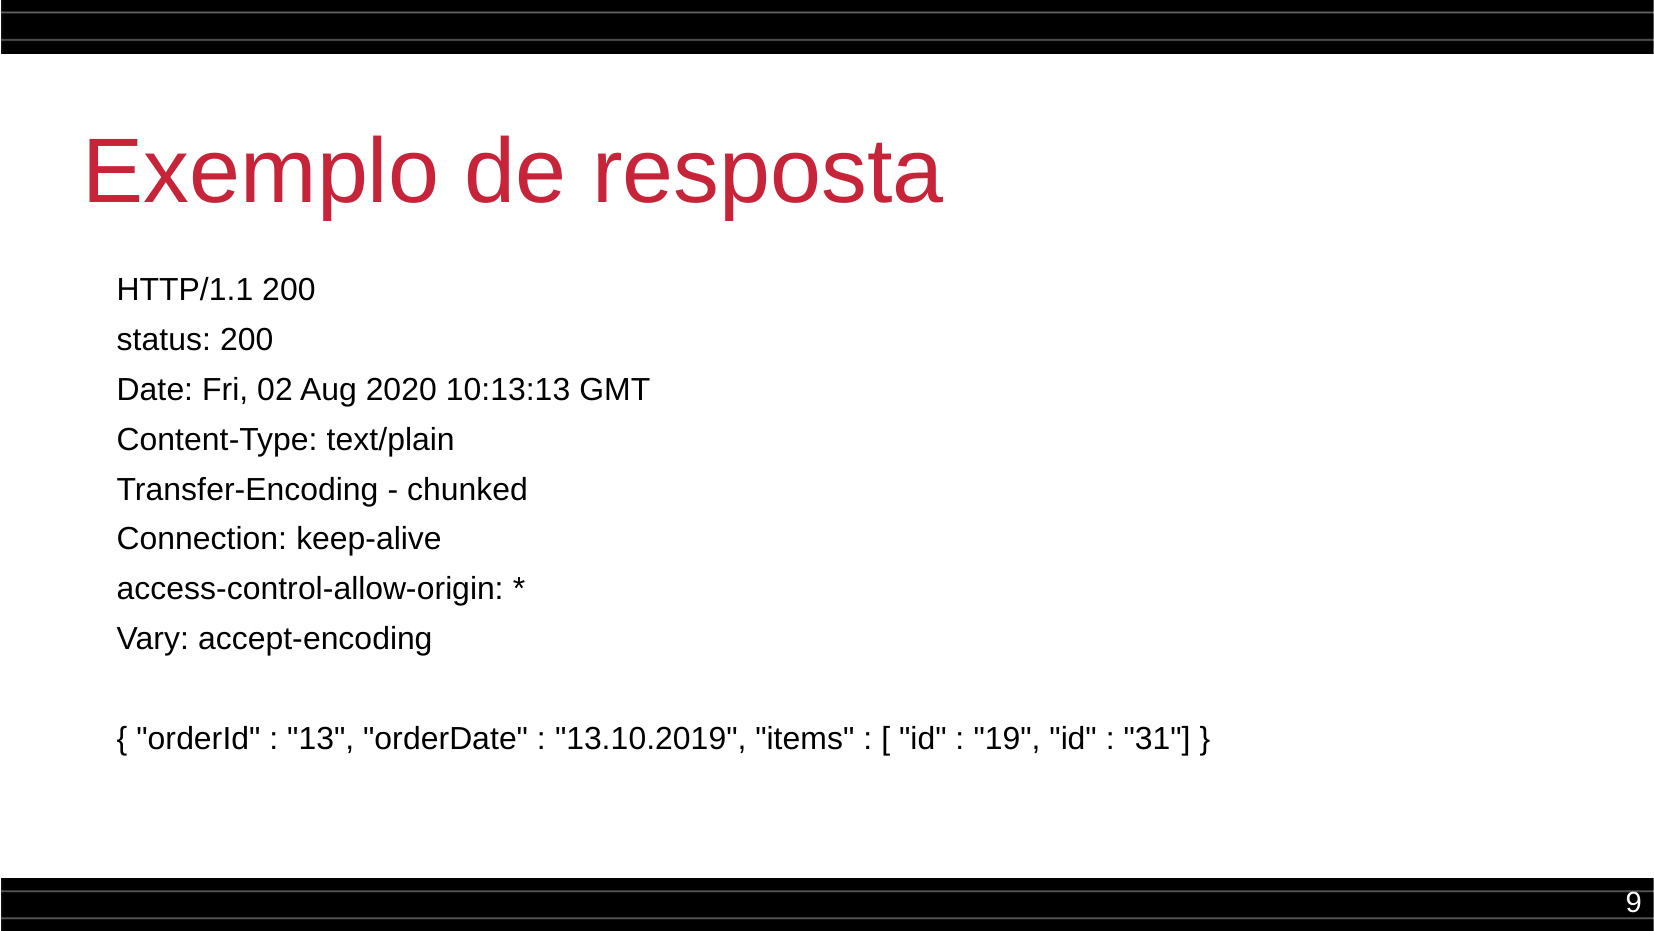

# Exemplo de resposta
HTTP/1.1 200
status: 200
Date: Fri, 02 Aug 2020 10:13:13 GMT
Content-Type: text/plain
Transfer-Encoding - chunked
Connection: keep-alive
access-control-allow-origin: *
Vary: accept-encoding
{ "orderId" : "13", "orderDate" : "13.10.2019", "items" : [ "id" : "19", "id" : "31"] }